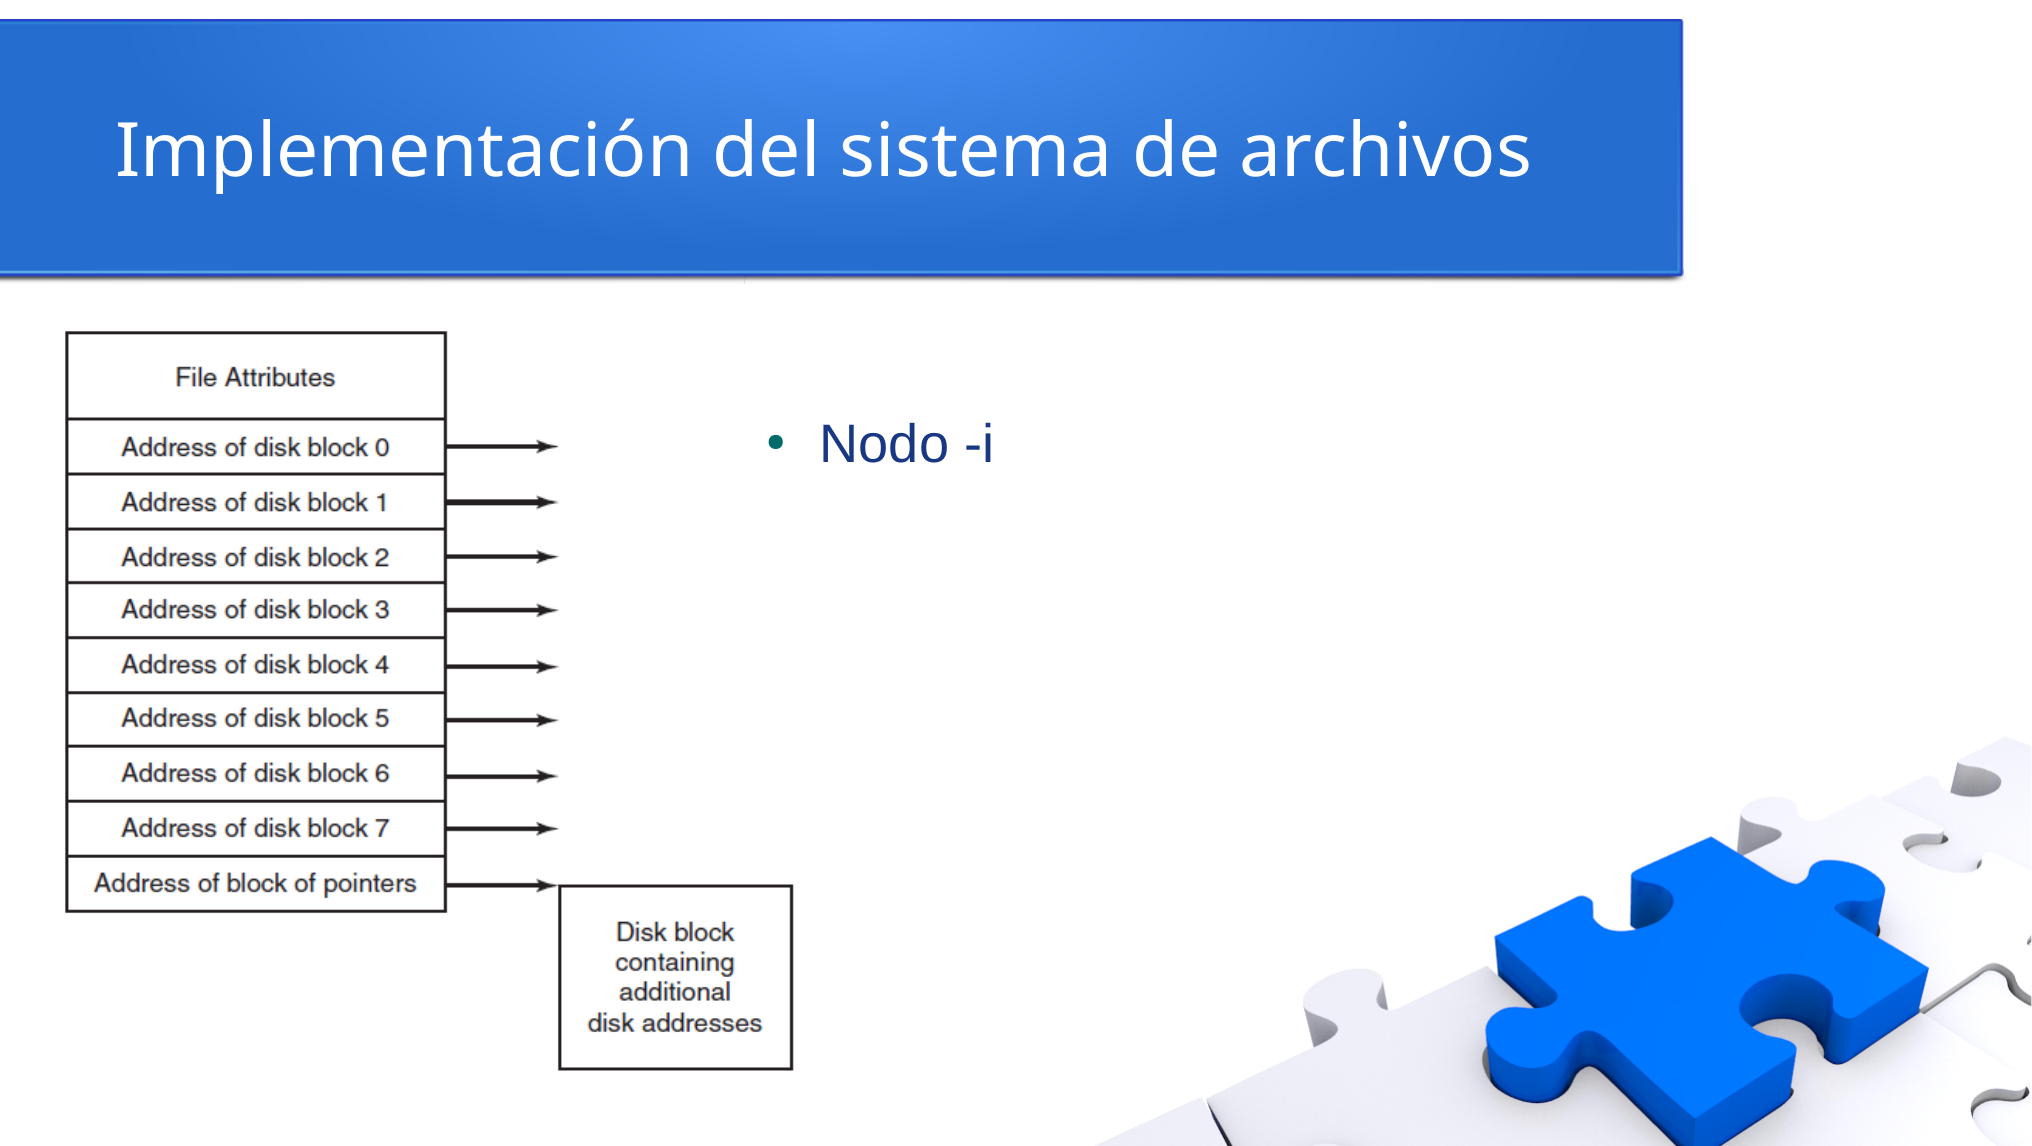

# Implementación del sistema de archivos
Nodo -i